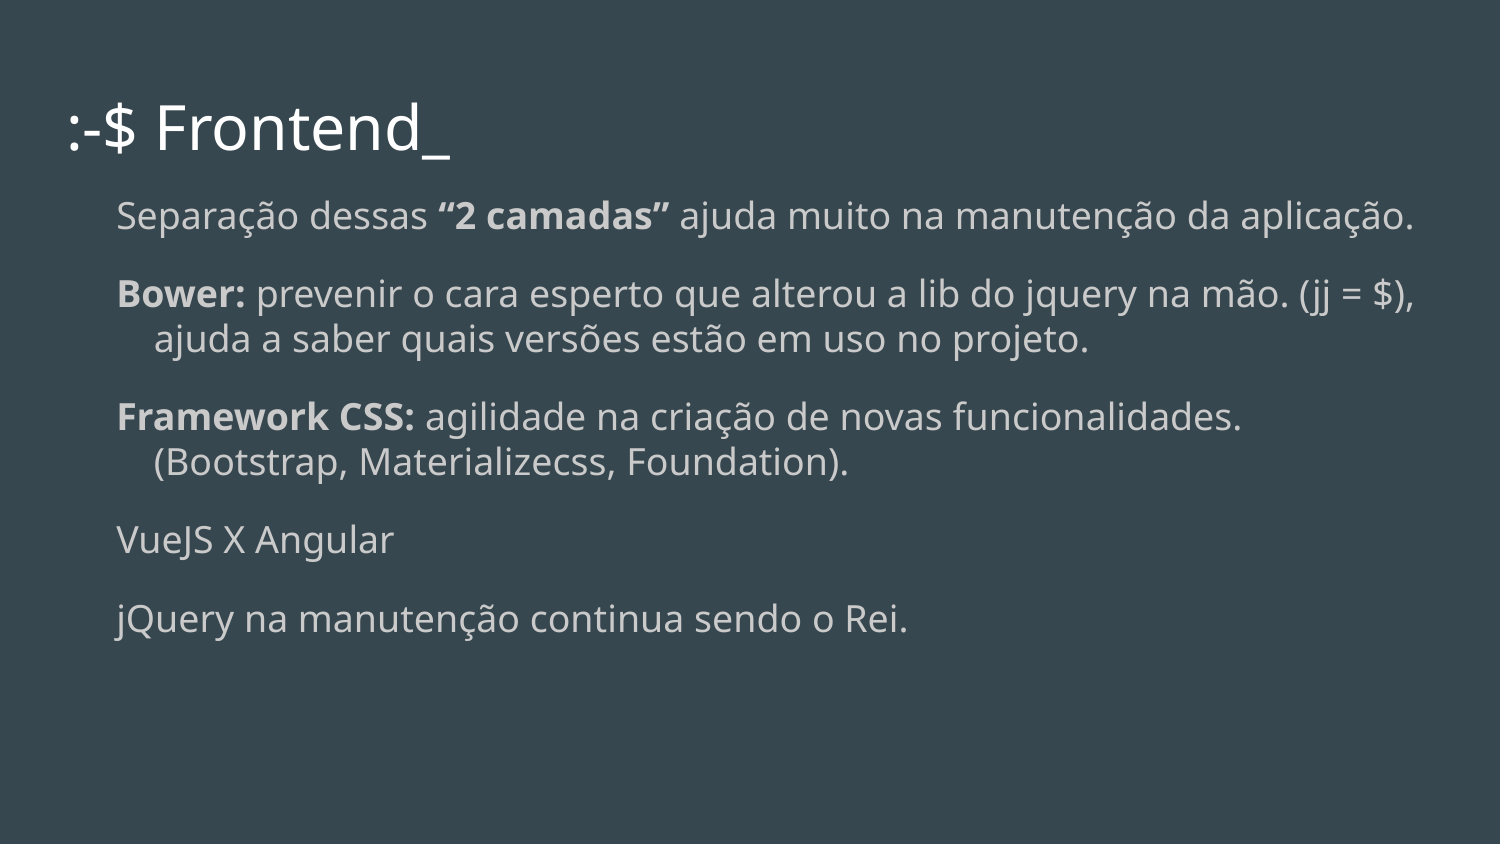

# :-$ Frontend_
Separação dessas “2 camadas” ajuda muito na manutenção da aplicação.
Bower: prevenir o cara esperto que alterou a lib do jquery na mão. (jj = $), ajuda a saber quais versões estão em uso no projeto.
Framework CSS: agilidade na criação de novas funcionalidades. (Bootstrap, Materializecss, Foundation).
VueJS X Angular
jQuery na manutenção continua sendo o Rei.